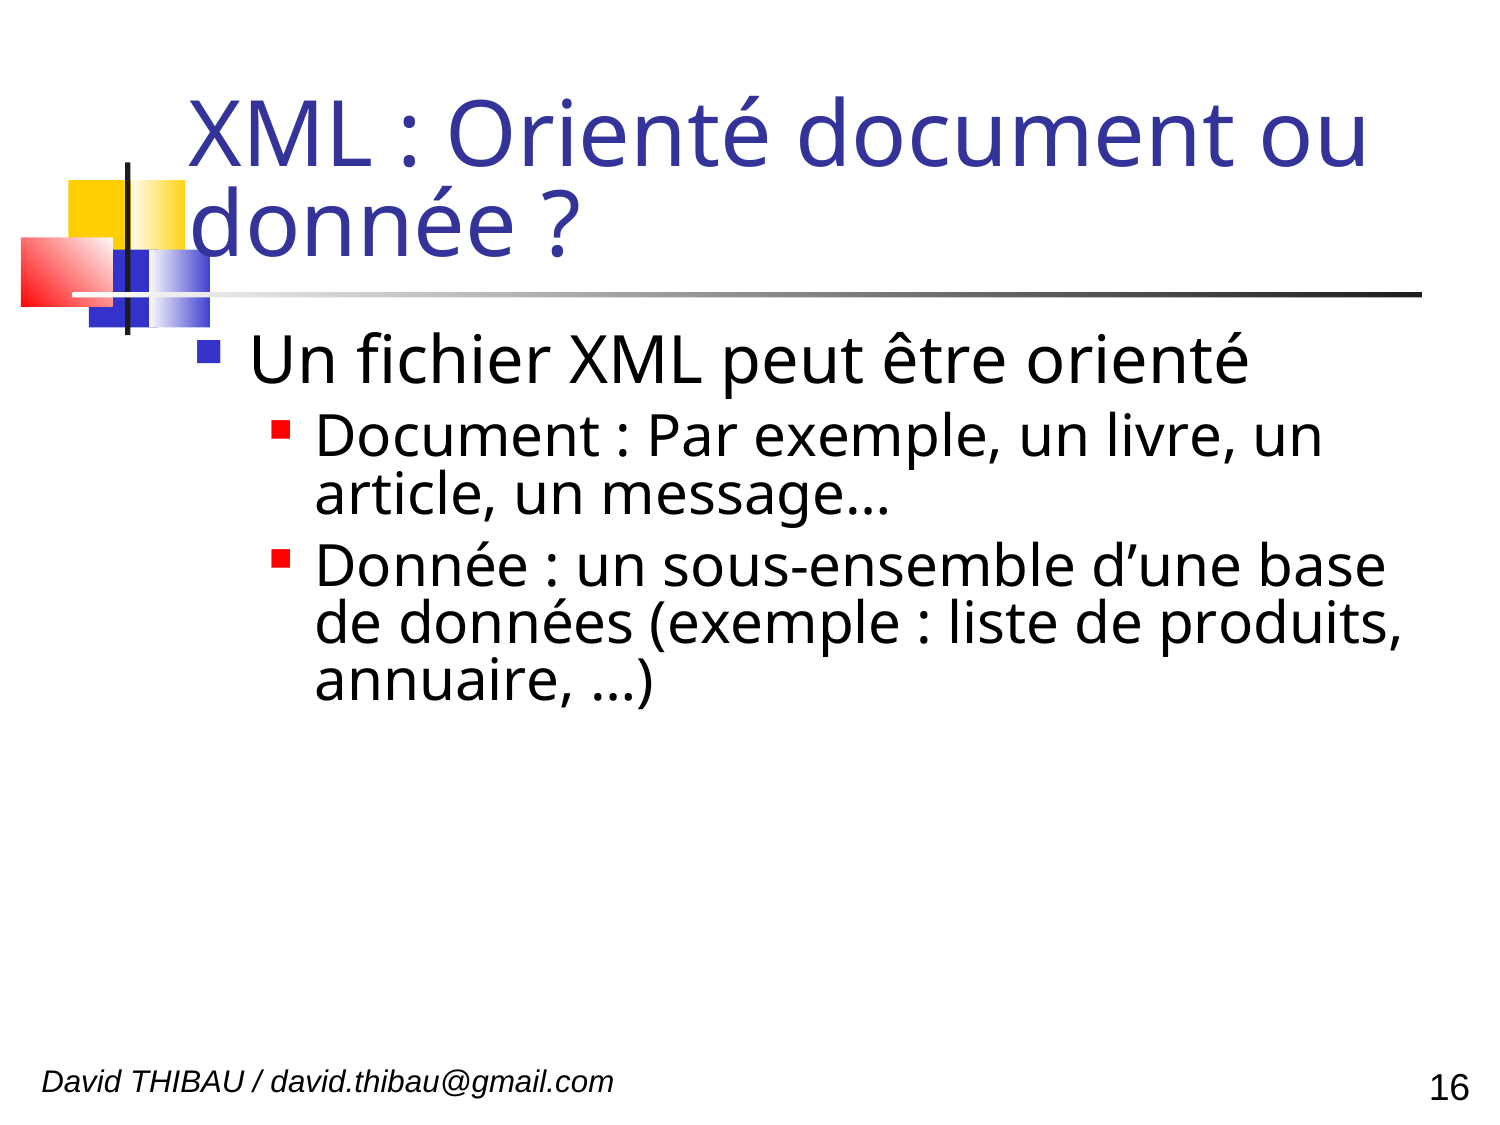

# XML : Orienté document ou donnée ?
Un fichier XML peut être orienté
Document : Par exemple, un livre, un article, un message…
Donnée : un sous-ensemble d’une base de données (exemple : liste de produits, annuaire, …)